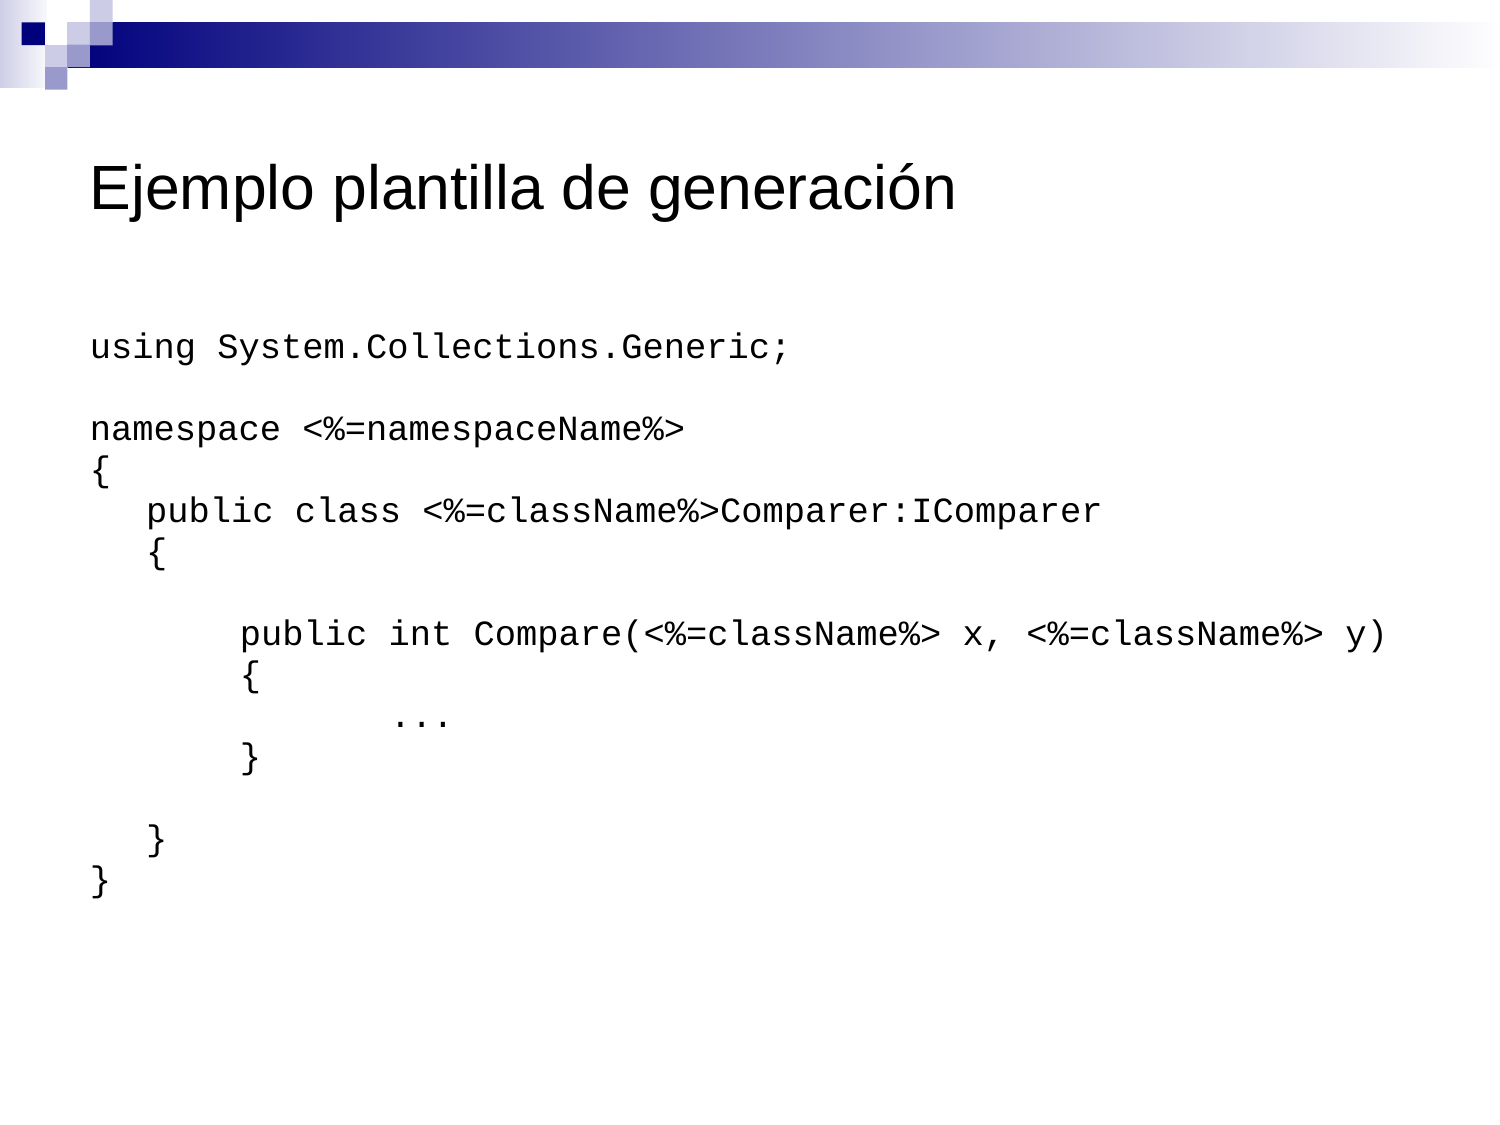

# Ejemplo plantilla de generación
using System.Collections.Generic;
namespace <%=namespaceName%>
{
	public class <%=className%>Comparer:IComparer
	{
		public int Compare(<%=className%> x, <%=className%> y)
		{
			...
		}
	}
}